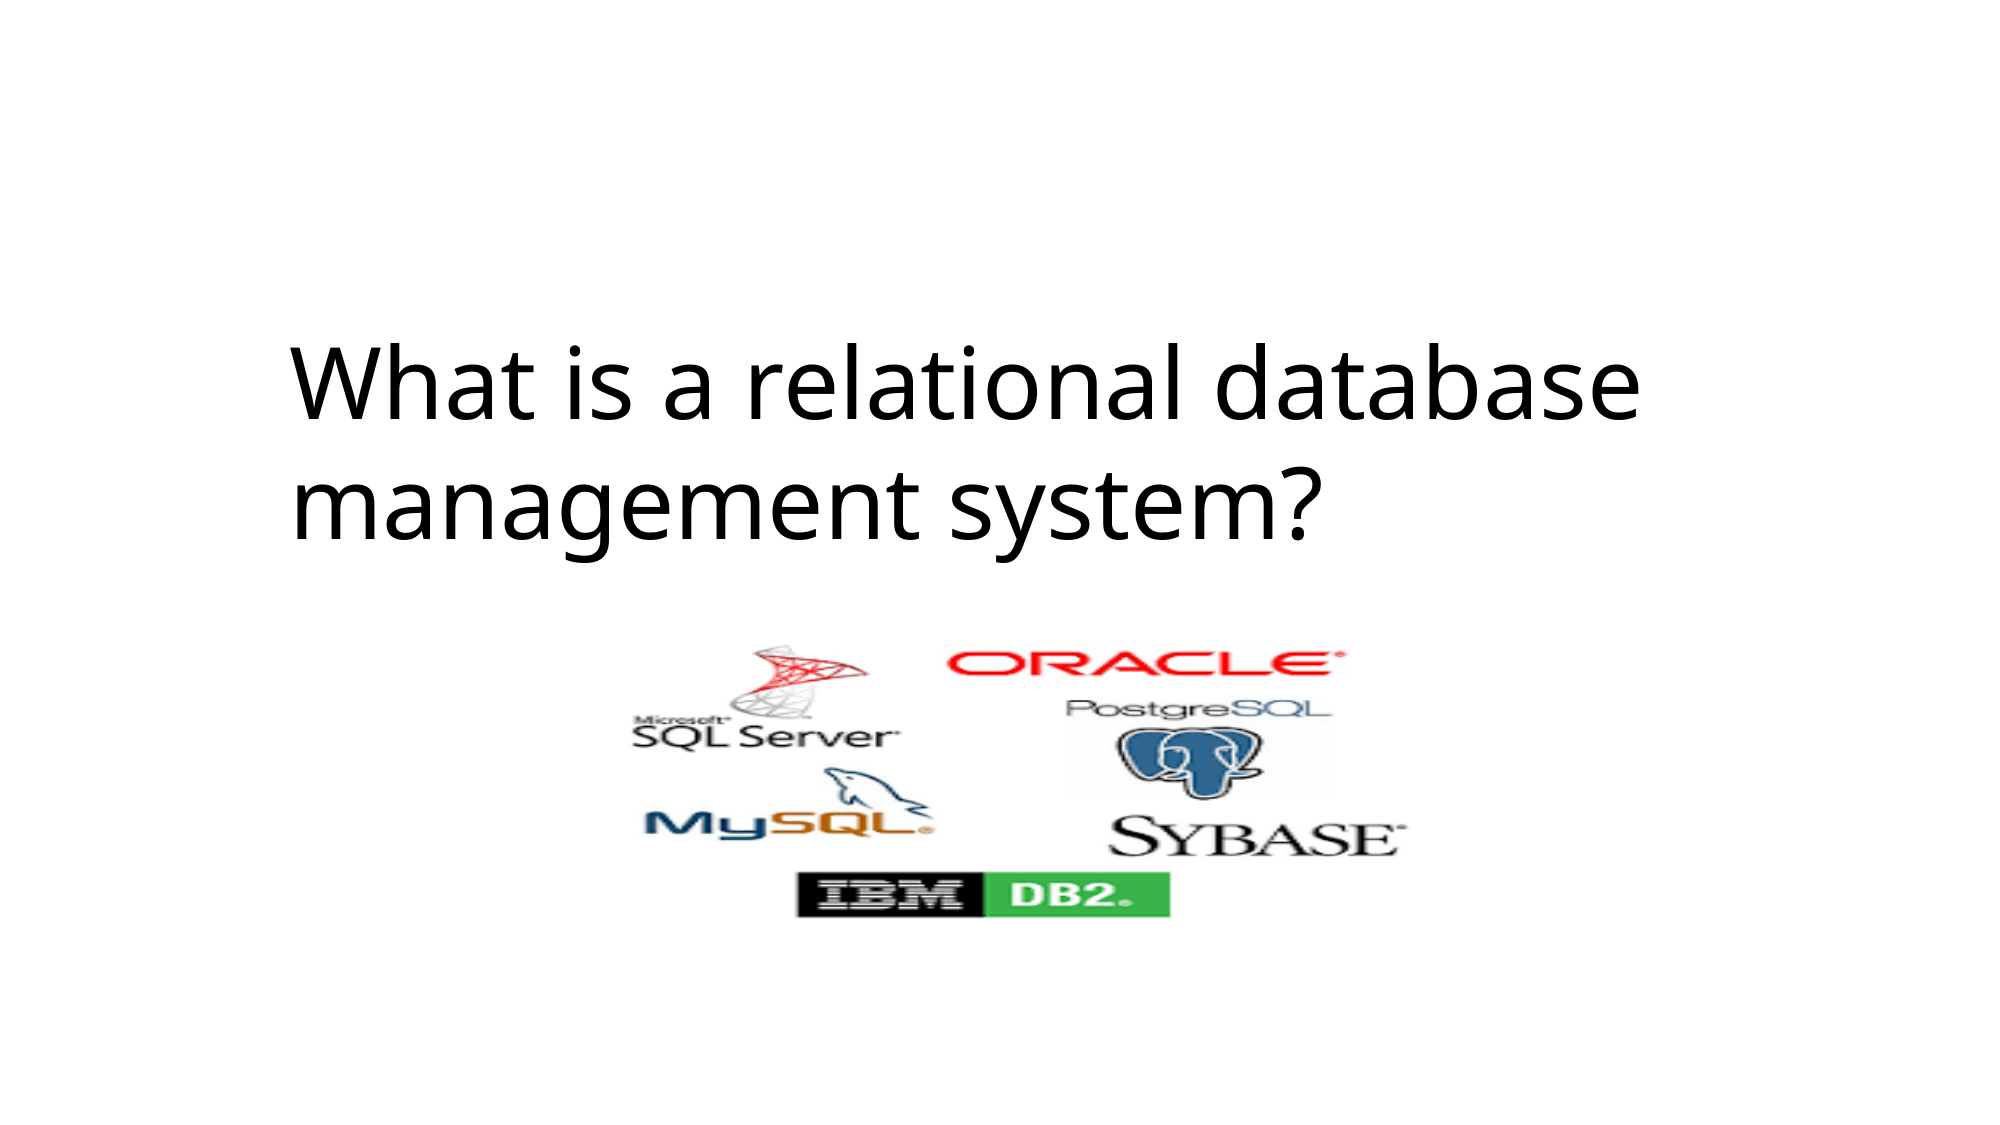

What is a relational database management system?